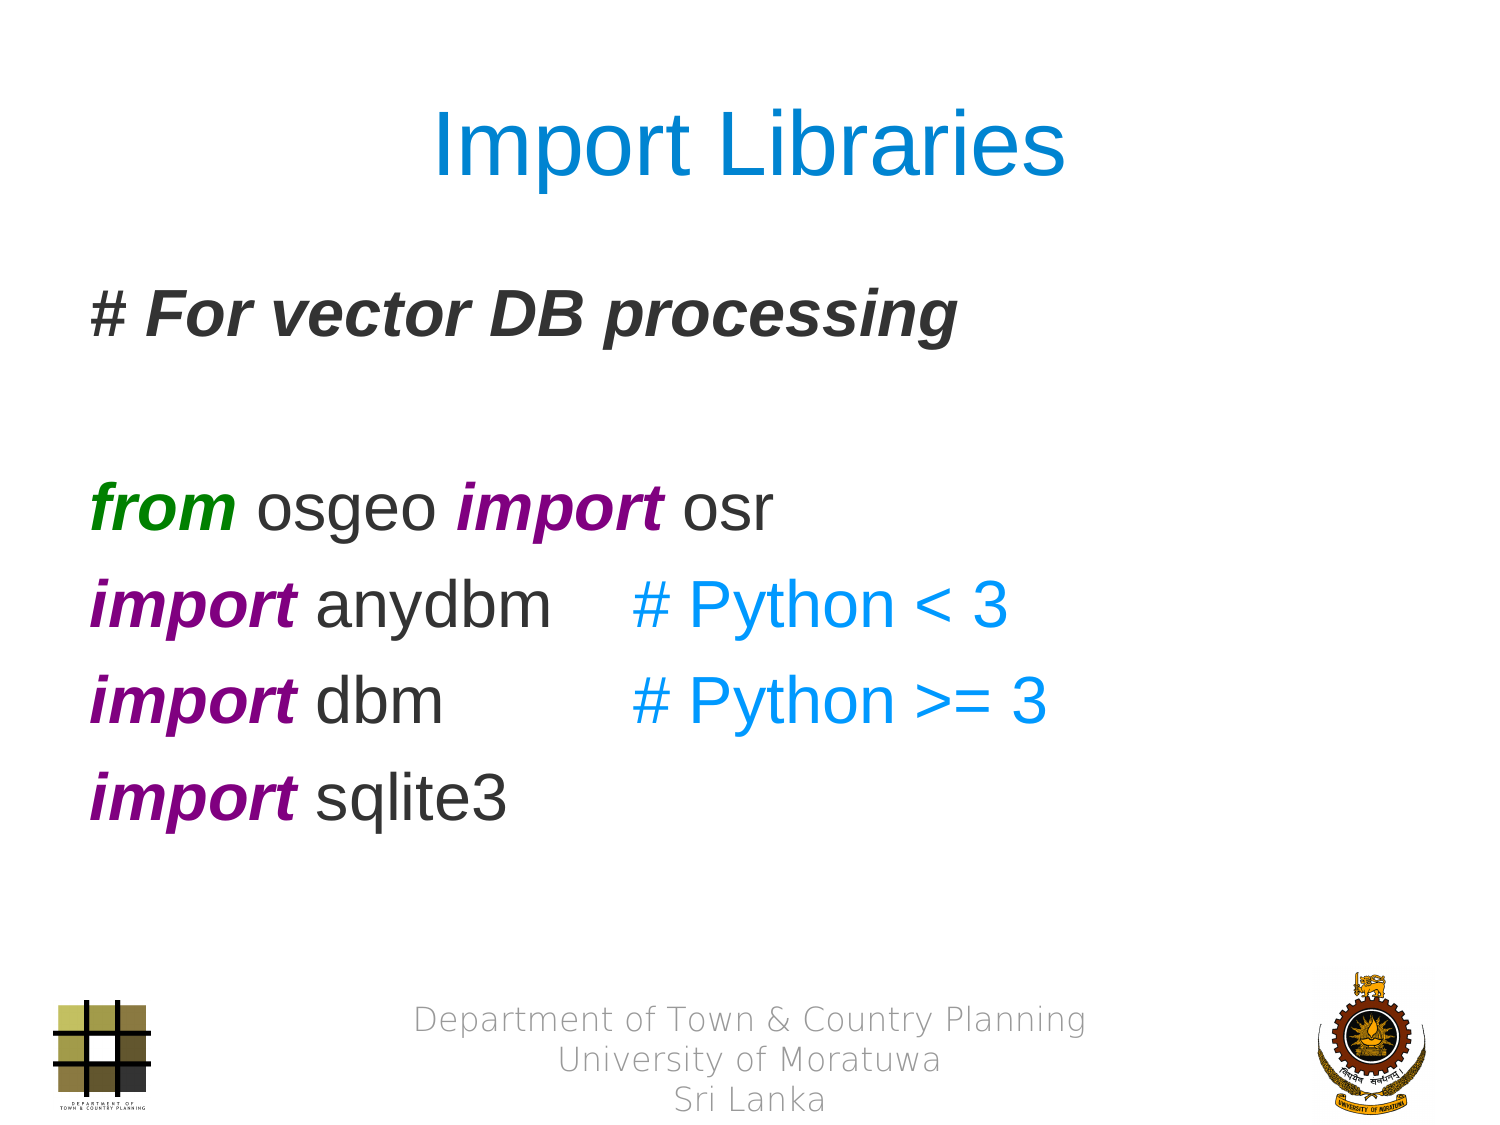

# Import Libraries
# For vector DB processing
from osgeo import osr
import anydbm 	# Python < 3
import dbm 		# Python >= 3
import sqlite3